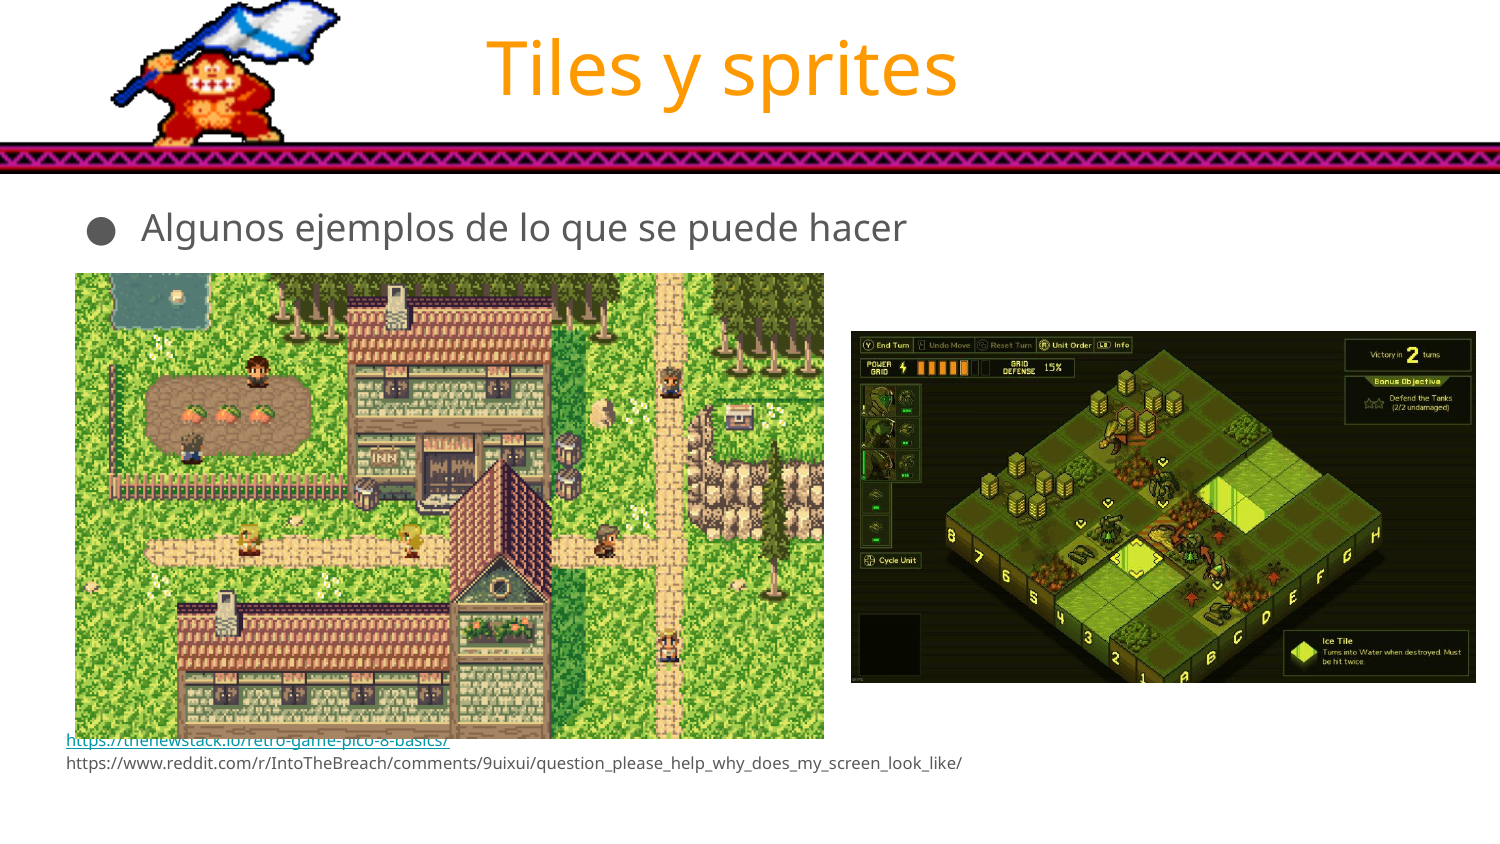

# Tiles y sprites
Algunos ejemplos de lo que se puede hacer
https://thenewstack.io/retro-game-pico-8-basics/ https://www.reddit.com/r/IntoTheBreach/comments/9uixui/question_please_help_why_does_my_screen_look_like/